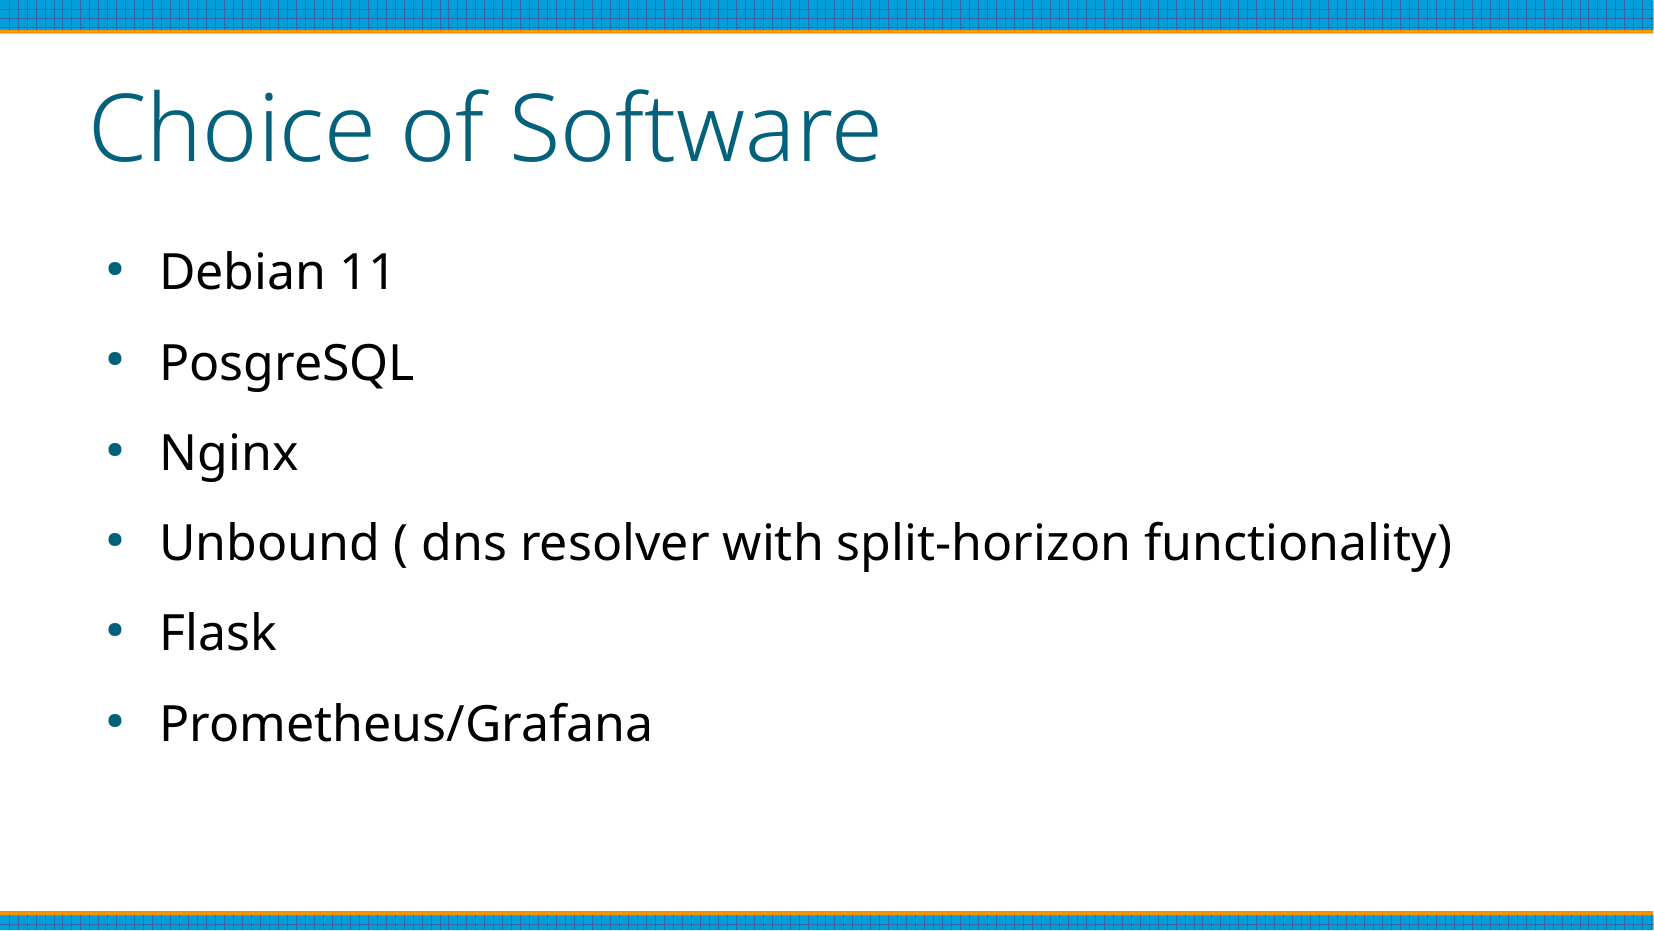

# Choice of Software
Debian 11
PosgreSQL
Nginx
Unbound ( dns resolver with split-horizon functionality)
Flask
Prometheus/Grafana